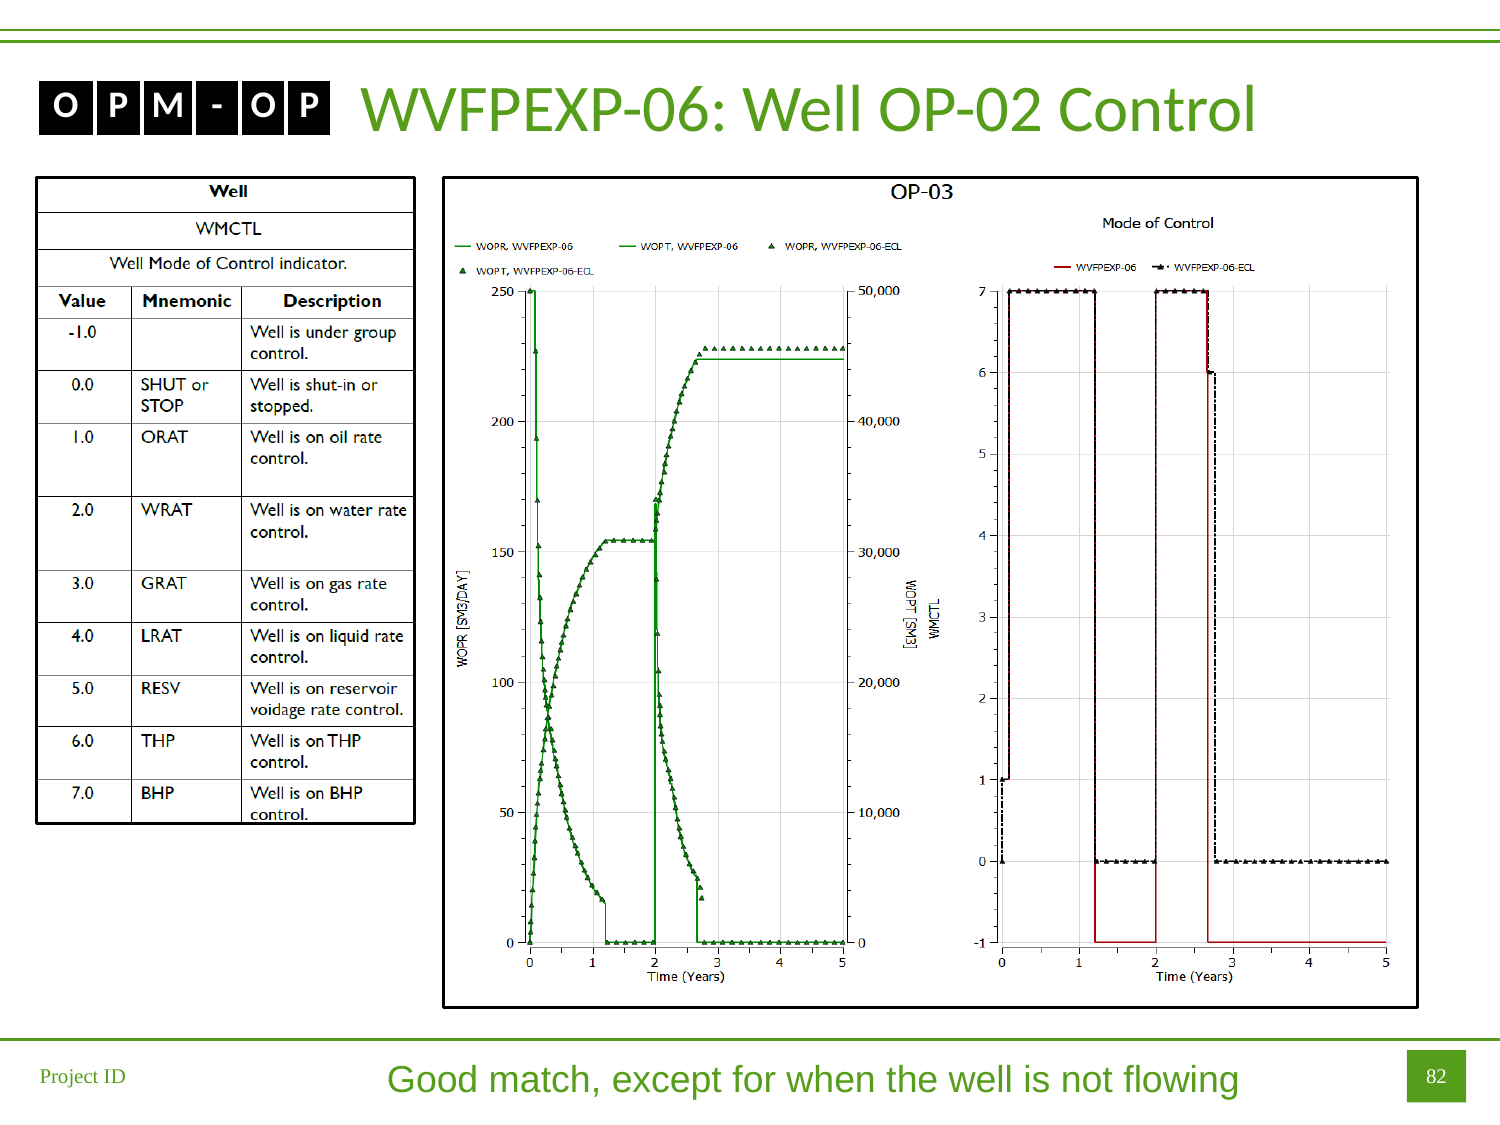

# WVFPEXP-06: Well OP-02 Control
Project ID
82
Good match, except for when the well is not flowing